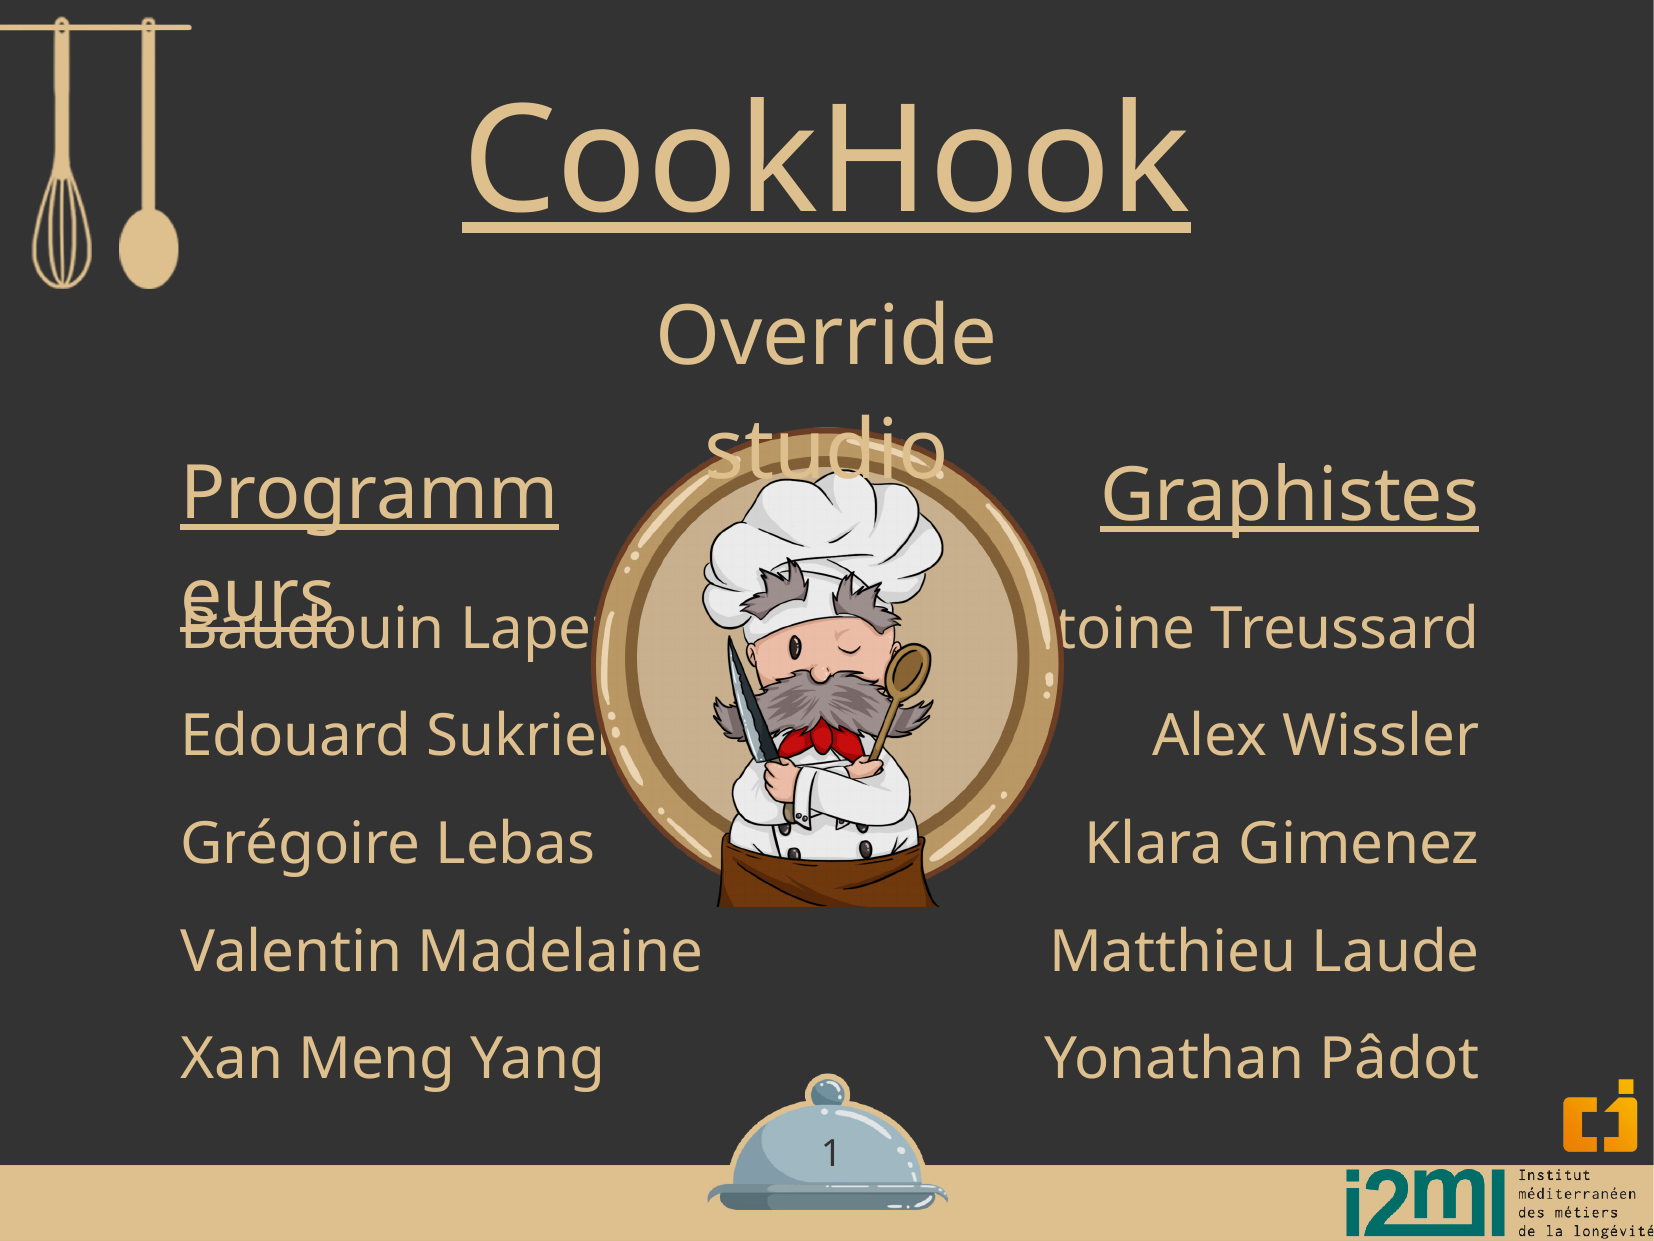

# CookHook
Override studio
Programmeurs
Graphistes
Baudouin Lapeze
Edouard Sukrieh
Grégoire Lebas
Valentin Madelaine
Xan Meng Yang
Antoine Treussard
Alex Wissler
Klara Gimenez
Matthieu Laude
Yonathan Pâdot